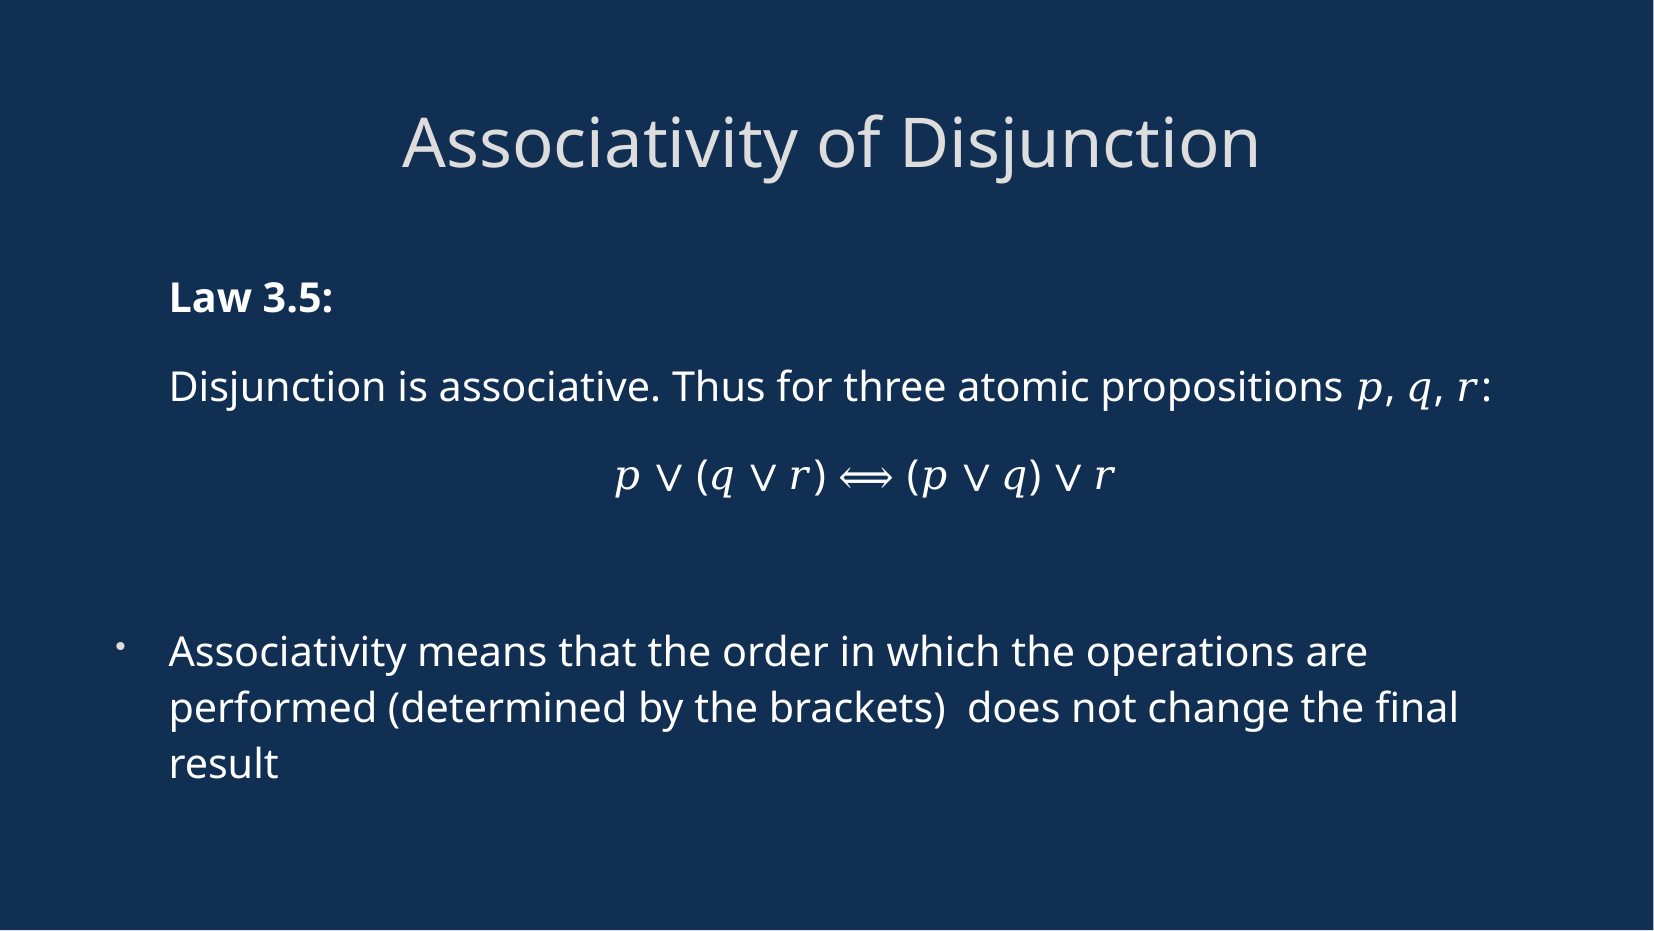

# Associativity of Disjunction
Law 3.5:
Disjunction is associative. Thus for three atomic propositions 𝑝, 𝑞, 𝑟:
𝑝 ∨ (𝑞 ∨ 𝑟) ⟺ (𝑝 ∨ 𝑞) ∨ 𝑟
Associativity means that the order in which the operations are performed (determined by the brackets) does not change the final result